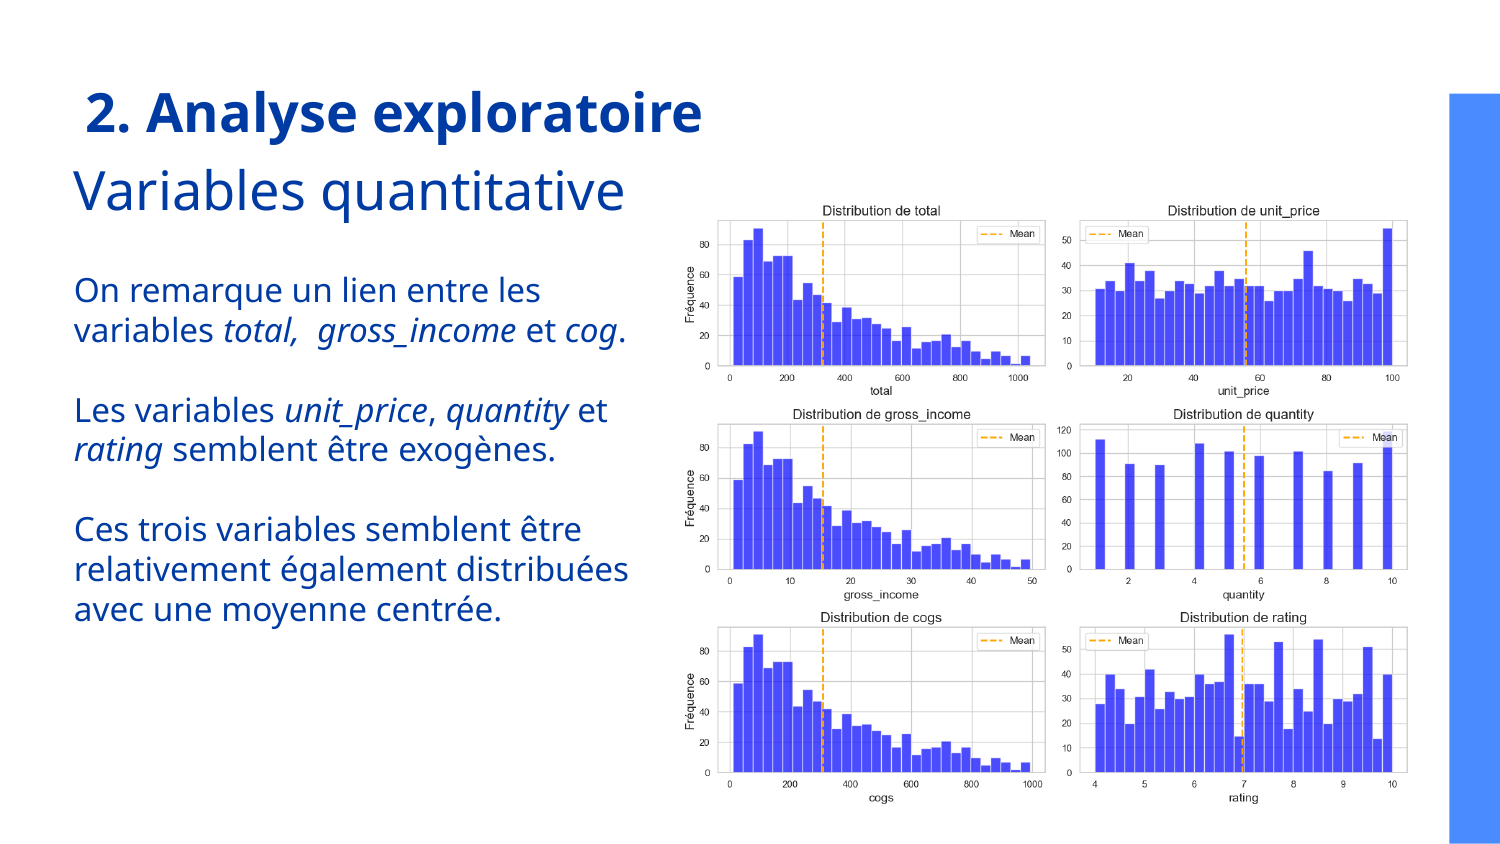

# 2. Analyse exploratoire
Variables quantitative
On remarque un lien entre les variables total, gross_income et cog.
Les variables unit_price, quantity et rating semblent être exogènes.
Ces trois variables semblent être relativement également distribuées avec une moyenne centrée.